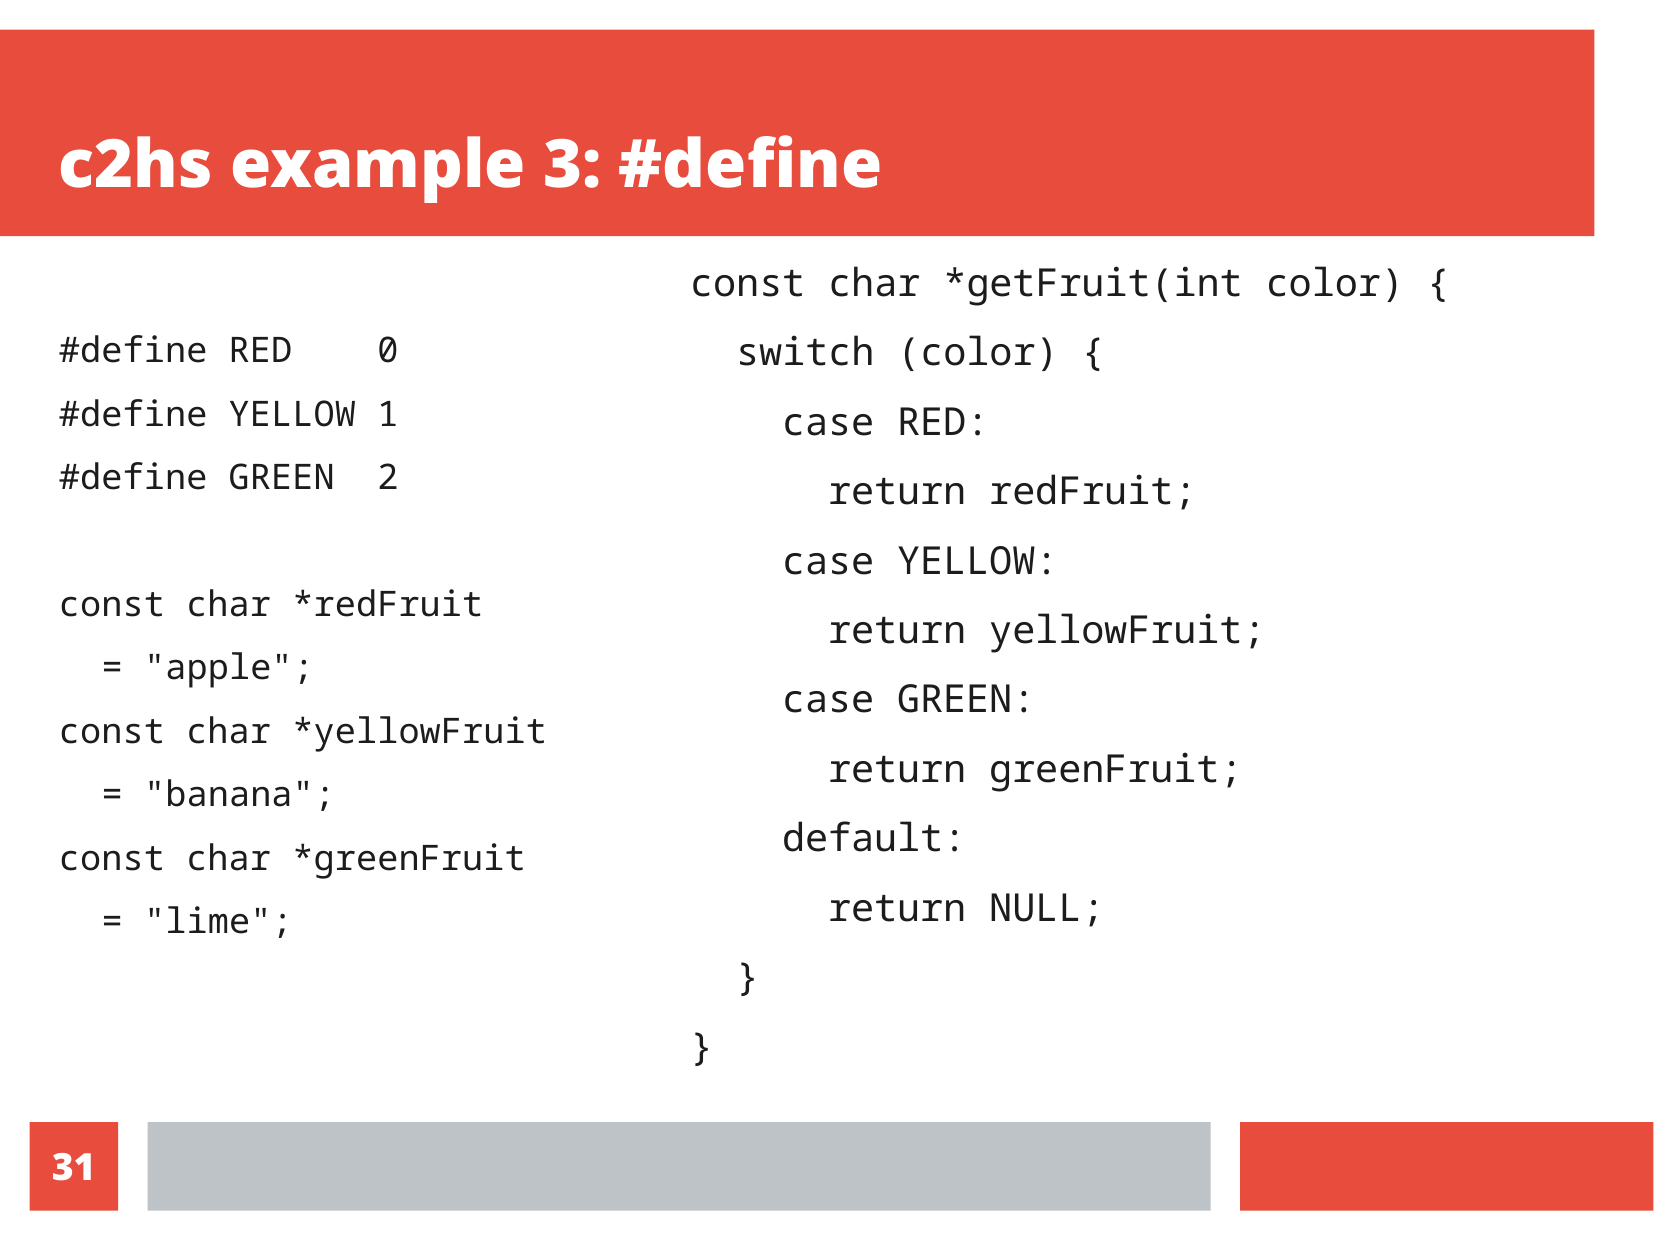

# c2hs example 3: #define
const char *getFruit(int color) {
 switch (color) {
 case RED:
 return redFruit;
 case YELLOW:
 return yellowFruit;
 case GREEN:
 return greenFruit;
 default:
 return NULL;
 }
}
#define RED 0
#define YELLOW 1
#define GREEN 2
const char *redFruit
 = "apple";
const char *yellowFruit
 = "banana";
const char *greenFruit
 = "lime";
31